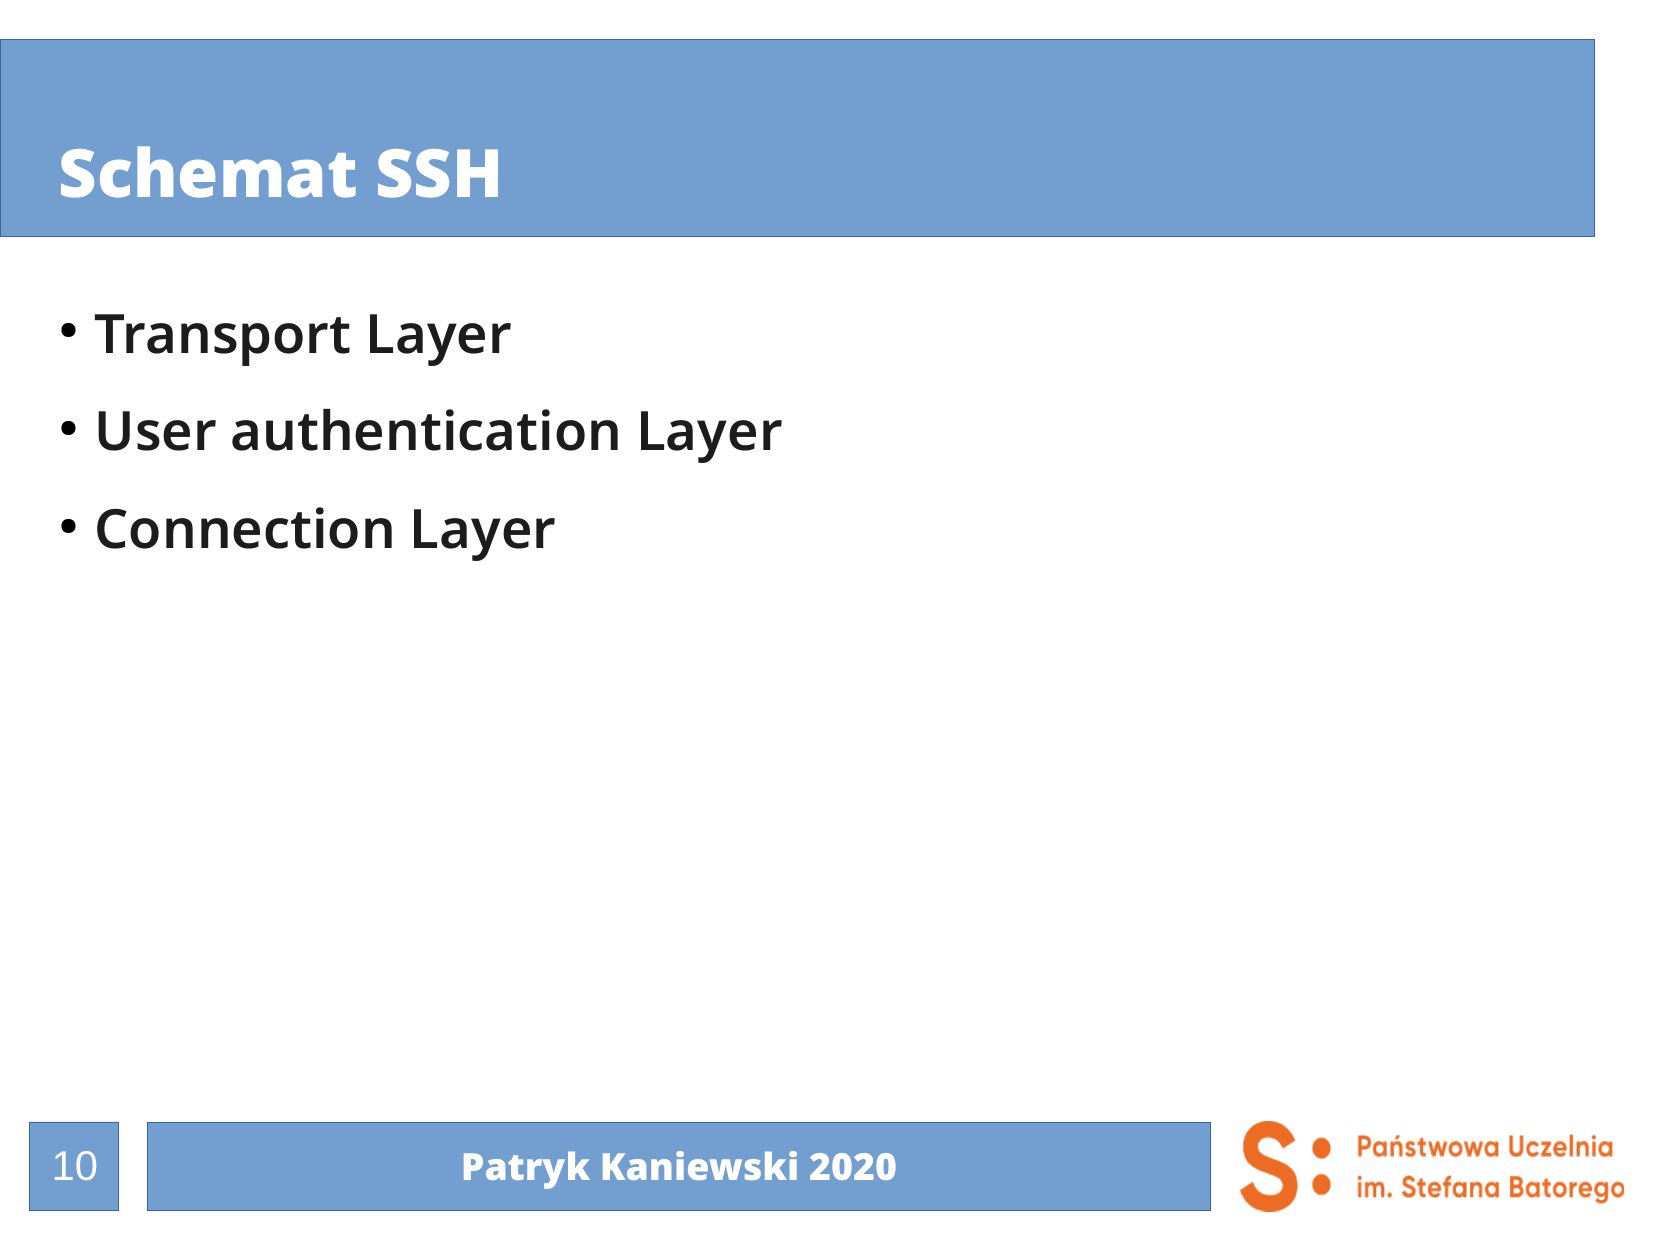

# Schemat SSH
Transport Layer
User authentication Layer
Connection Layer